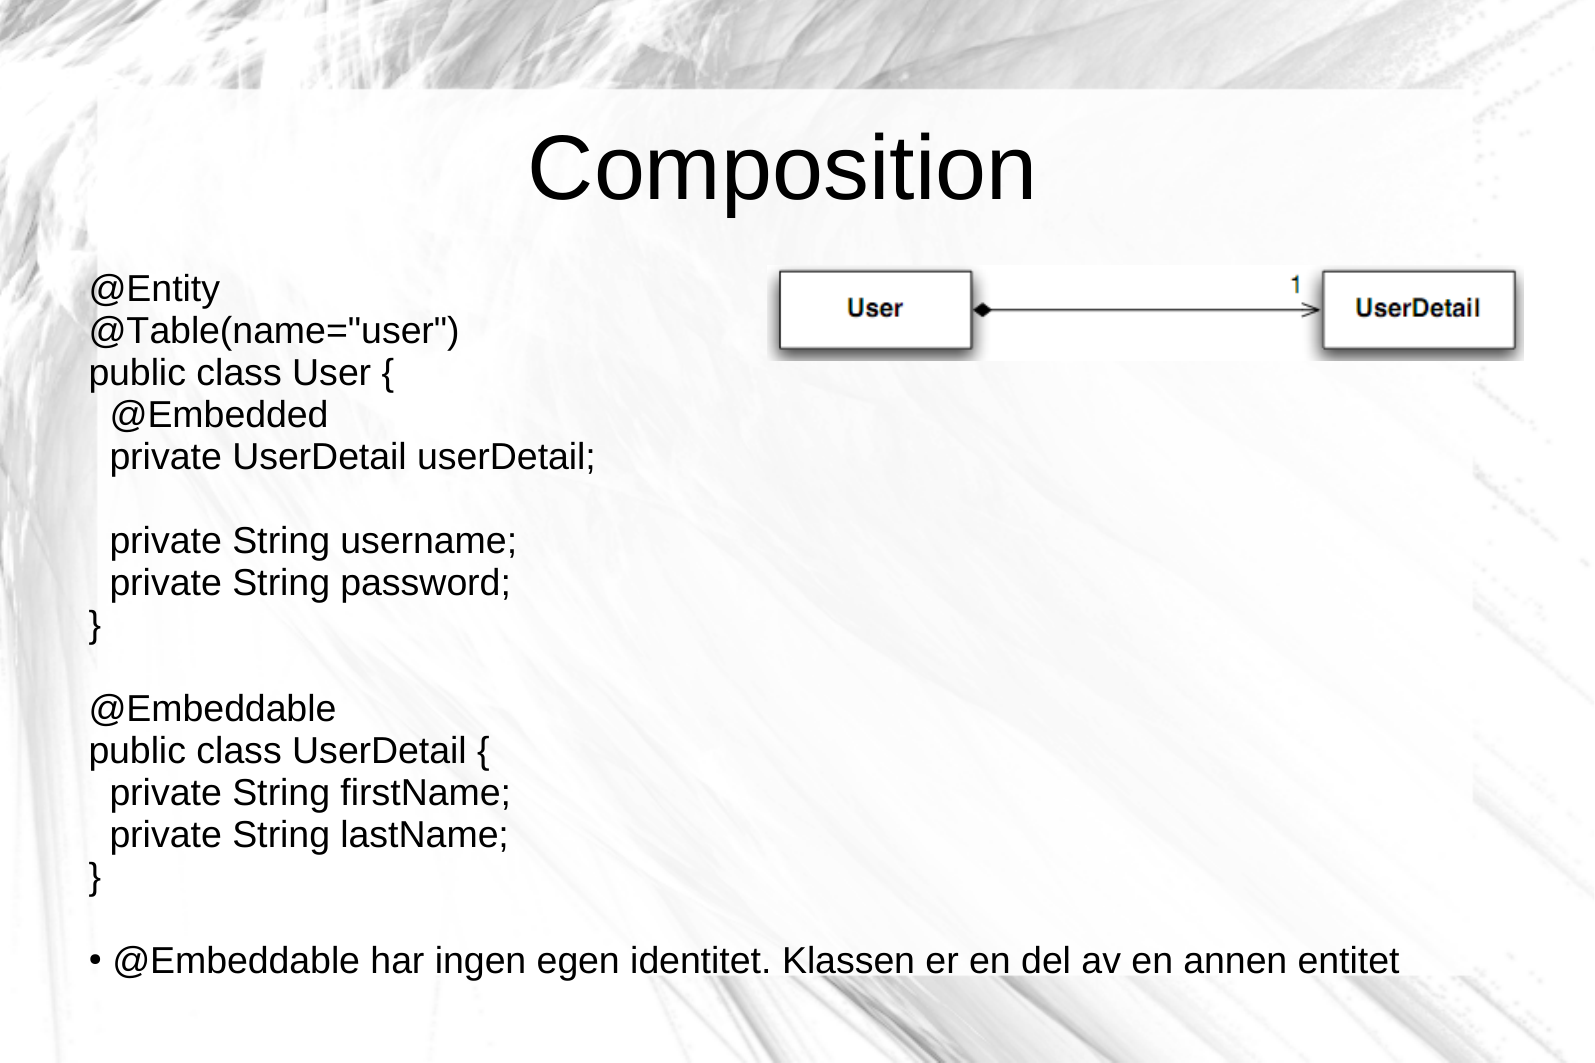

# Composition
@Entity
@Table(name="user")
public class User {
 @Embedded
 private UserDetail userDetail;
 private String username;
 private String password;
}
@Embeddable
public class UserDetail {
 private String firstName;
 private String lastName;
}
 @Embeddable har ingen egen identitet. Klassen er en del av en annen entitet